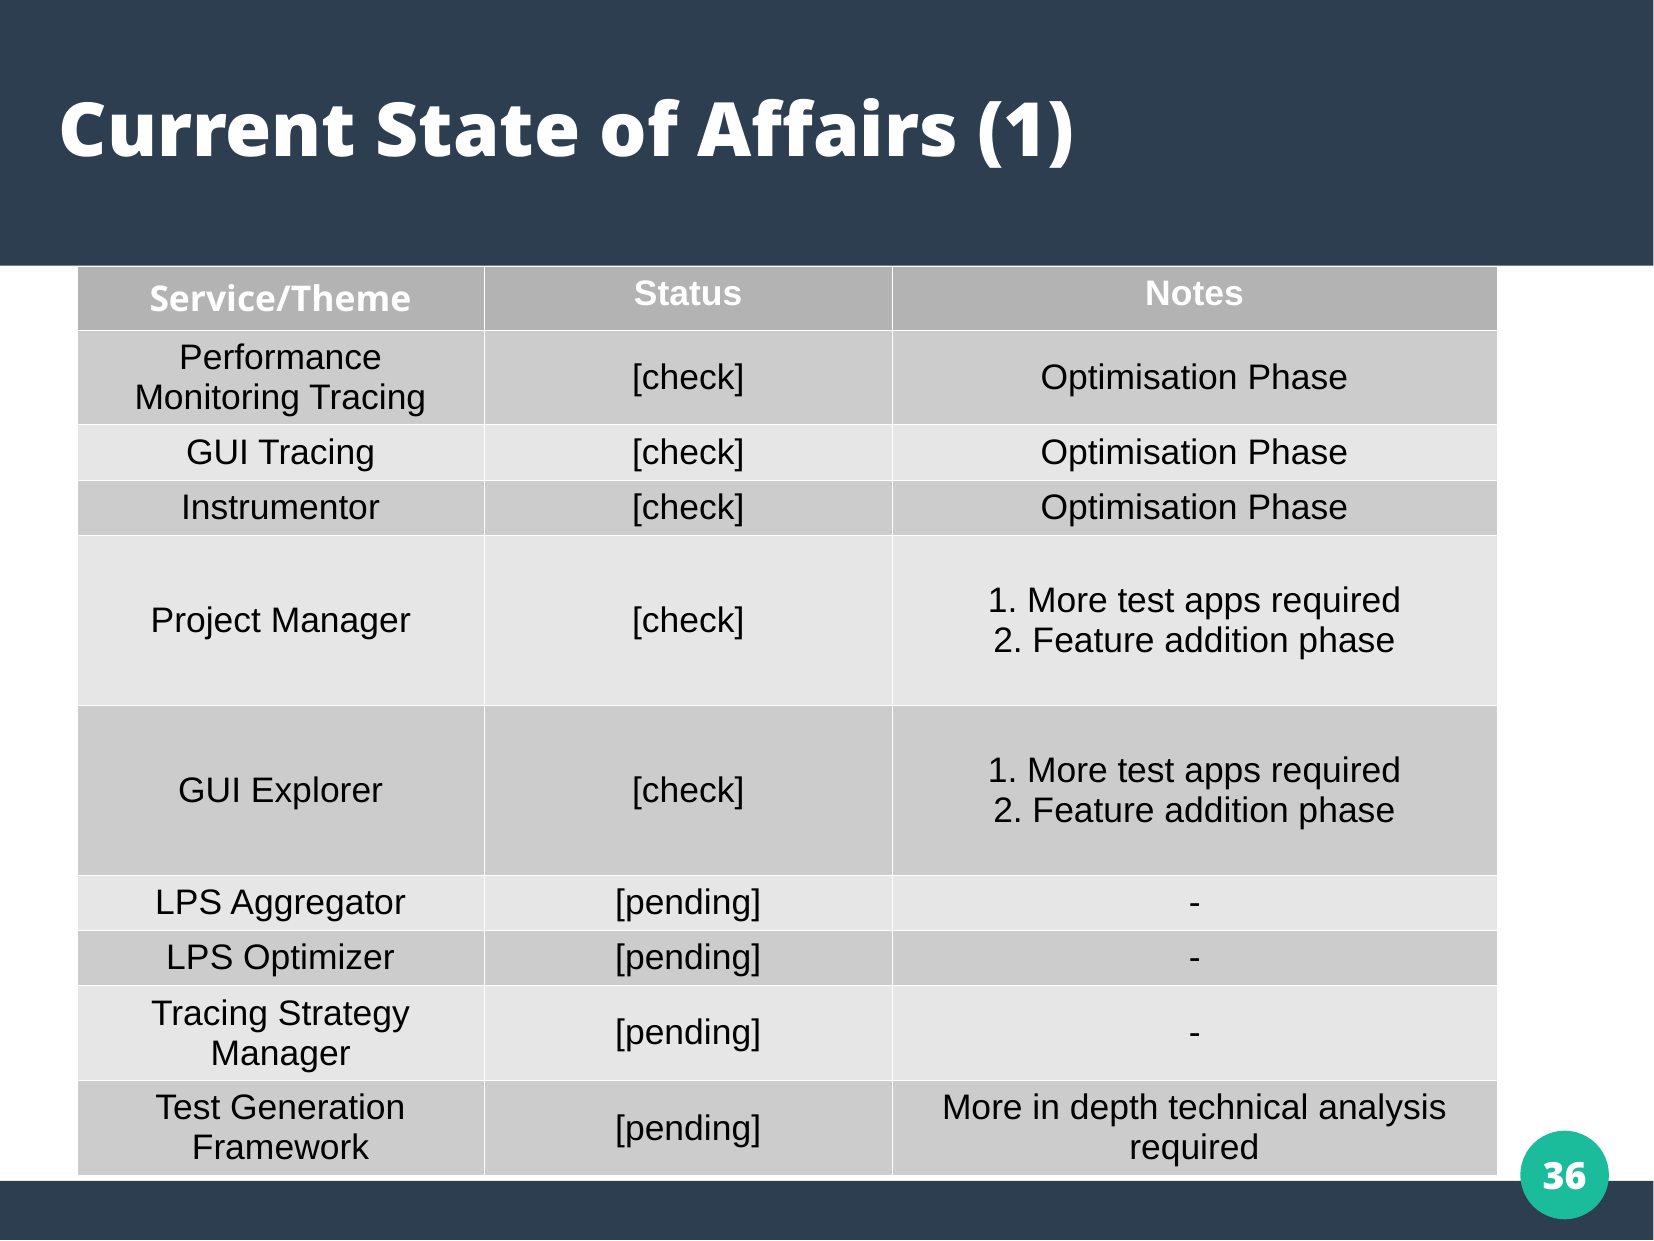

# Current State of Affairs (1)
| Service/Theme | Status | Notes |
| --- | --- | --- |
| Performance Monitoring Tracing | [check] | Optimisation Phase |
| GUI Tracing | [check] | Optimisation Phase |
| Instrumentor | [check] | Optimisation Phase |
| Project Manager | [check] | 1. More test apps required 2. Feature addition phase |
| GUI Explorer | [check] | 1. More test apps required 2. Feature addition phase |
| LPS Aggregator | [pending] | - |
| LPS Optimizer | [pending] | - |
| Tracing Strategy Manager | [pending] | - |
| Test Generation Framework | [pending] | More in depth technical analysis required |
36